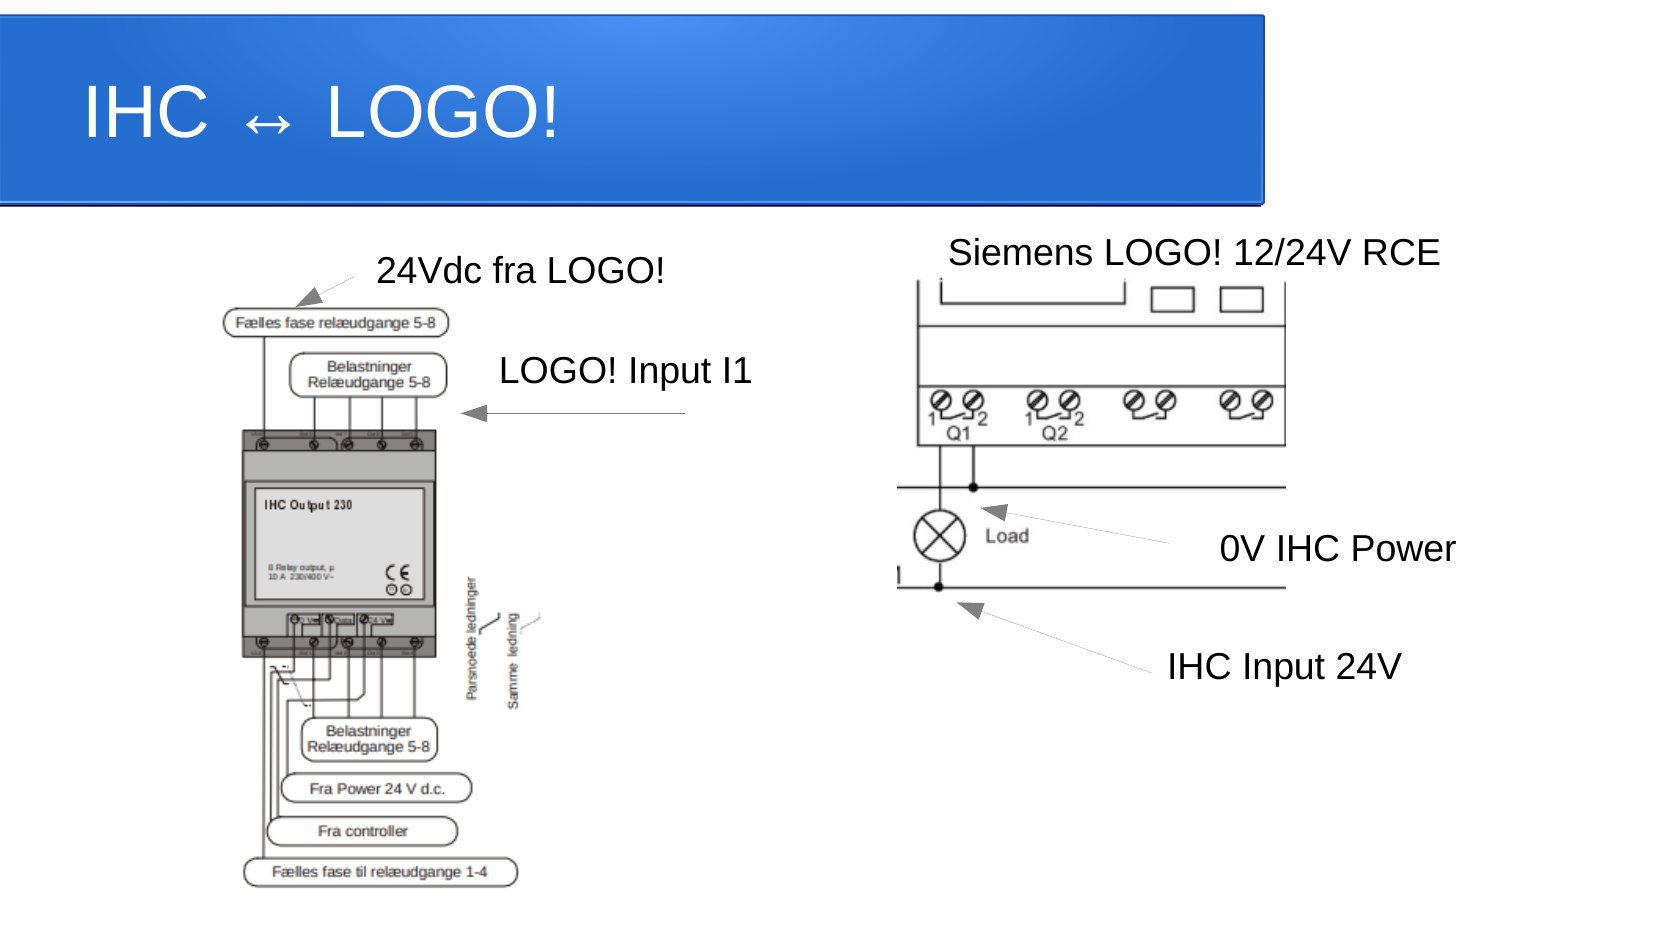

# IHC ↔ LOGO!
Siemens LOGO! 12/24V RCE
24Vdc fra LOGO!
LOGO! Input I1
0V IHC Power
IHC Input 24V